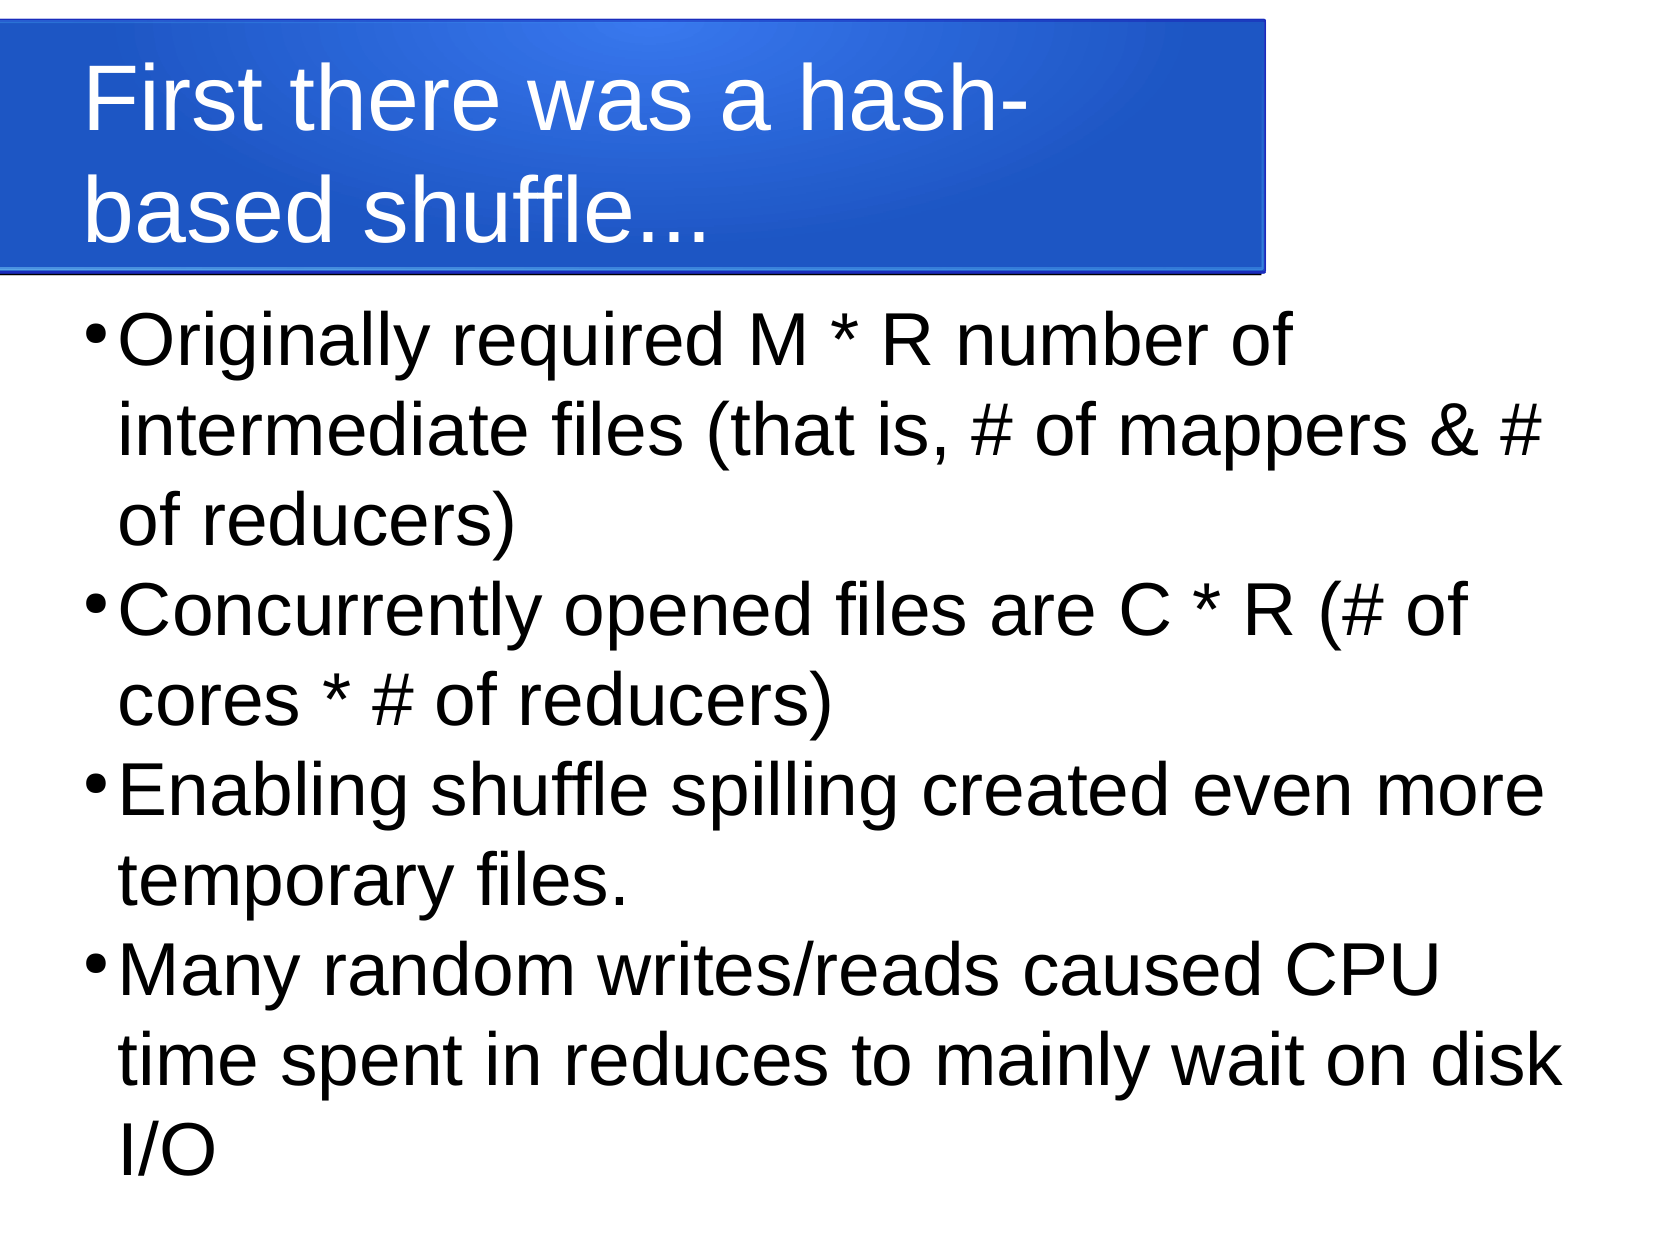

First there was a hash-based shuffle...
Originally required M * R number of intermediate files (that is, # of mappers & # of reducers)
Concurrently opened files are C * R (# of cores * # of reducers)
Enabling shuffle spilling created even more temporary files.
Many random writes/reads caused CPU time spent in reduces to mainly wait on disk I/O